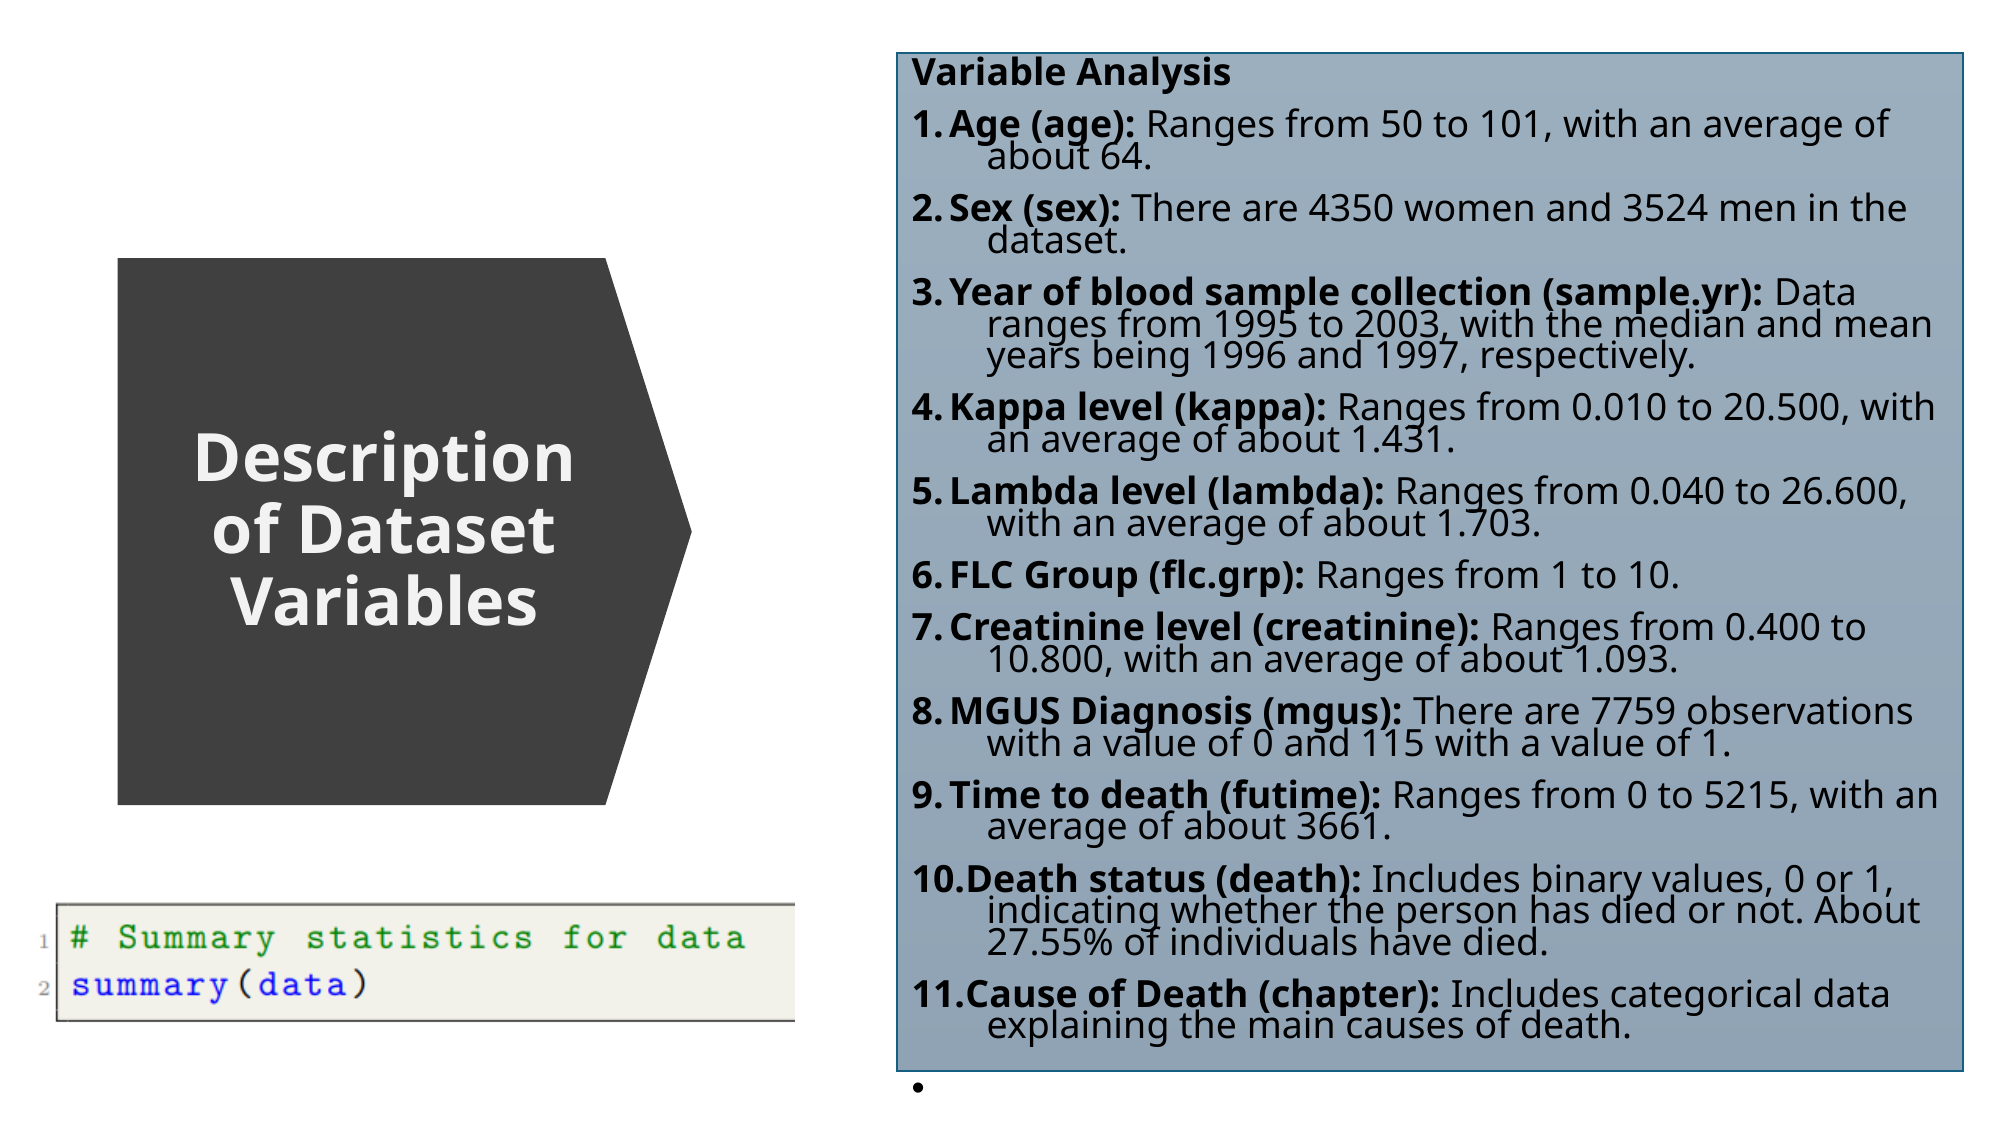

Variable Analysis
Age (age): Ranges from 50 to 101, with an average of about 64.
Sex (sex): There are 4350 women and 3524 men in the dataset.
Year of blood sample collection (sample.yr): Data ranges from 1995 to 2003, with the median and mean years being 1996 and 1997, respectively.
Kappa level (kappa): Ranges from 0.010 to 20.500, with an average of about 1.431.
Lambda level (lambda): Ranges from 0.040 to 26.600, with an average of about 1.703.
FLC Group (flc.grp): Ranges from 1 to 10.
Creatinine level (creatinine): Ranges from 0.400 to 10.800, with an average of about 1.093.
MGUS Diagnosis (mgus): There are 7759 observations with a value of 0 and 115 with a value of 1.
Time to death (futime): Ranges from 0 to 5215, with an average of about 3661.
Death status (death): Includes binary values, 0 or 1, indicating whether the person has died or not. About 27.55% of individuals have died.
Cause of Death (chapter): Includes categorical data explaining the main causes of death.
# Description of Dataset Variables